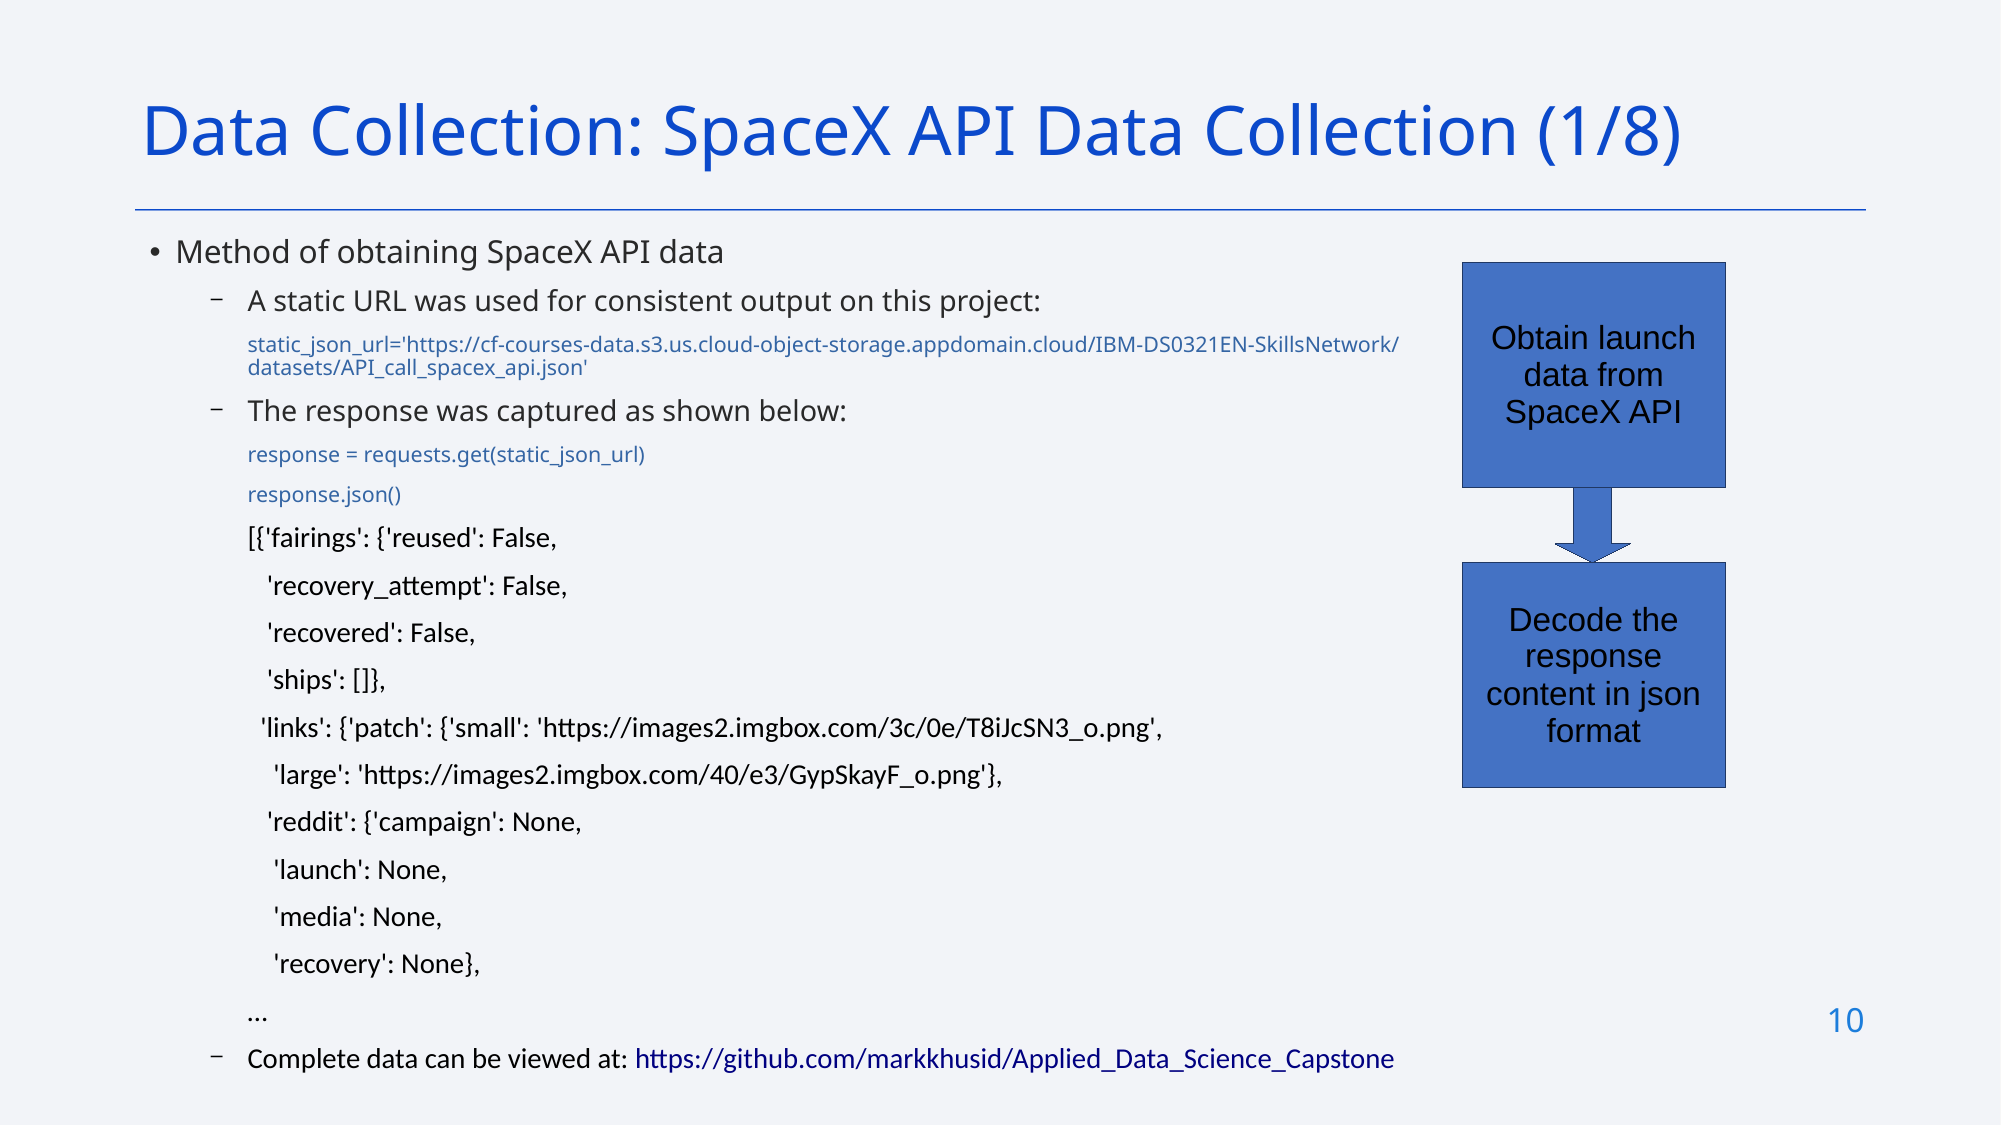

Data Collection: SpaceX API Data Collection (1/8)
# Method of obtaining SpaceX API data
A static URL was used for consistent output on this project:
static_json_url='https://cf-courses-data.s3.us.cloud-object-storage.appdomain.cloud/IBM-DS0321EN-SkillsNetwork/datasets/API_call_spacex_api.json'
The response was captured as shown below:
response = requests.get(static_json_url)
response.json()
[{'fairings': {'reused': False,
 'recovery_attempt': False,
 'recovered': False,
 'ships': []},
 'links': {'patch': {'small': 'https://images2.imgbox.com/3c/0e/T8iJcSN3_o.png',
 'large': 'https://images2.imgbox.com/40/e3/GypSkayF_o.png'},
 'reddit': {'campaign': None,
 'launch': None,
 'media': None,
 'recovery': None},
…
Complete data can be viewed at: https://github.com/markkhusid/Applied_Data_Science_Capstone
Obtain launch data from SpaceX API
Decode the response content in json format
10